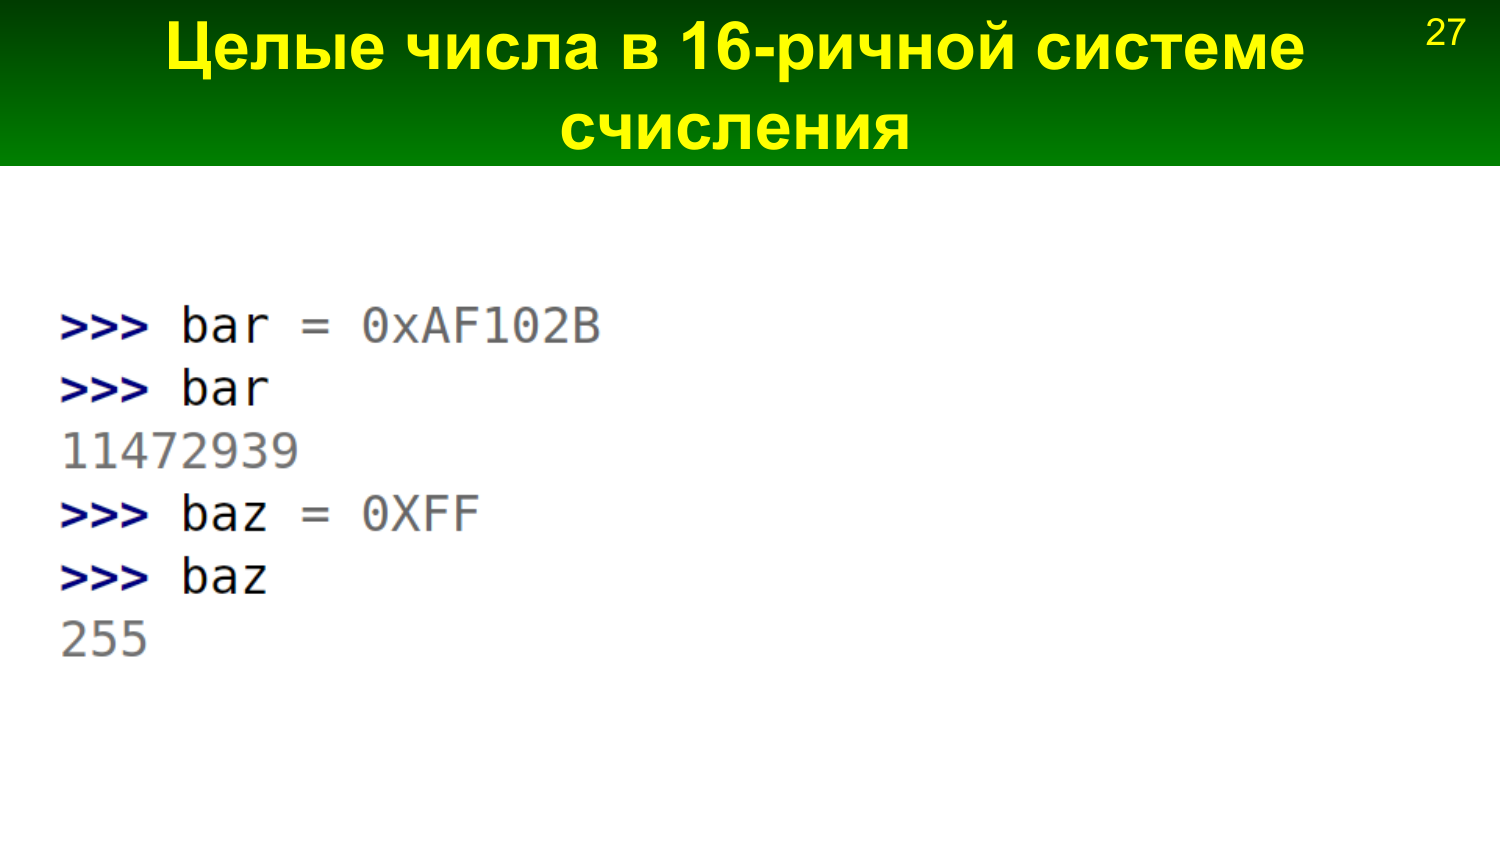

# Целые числа в 16-ричной системе счисления